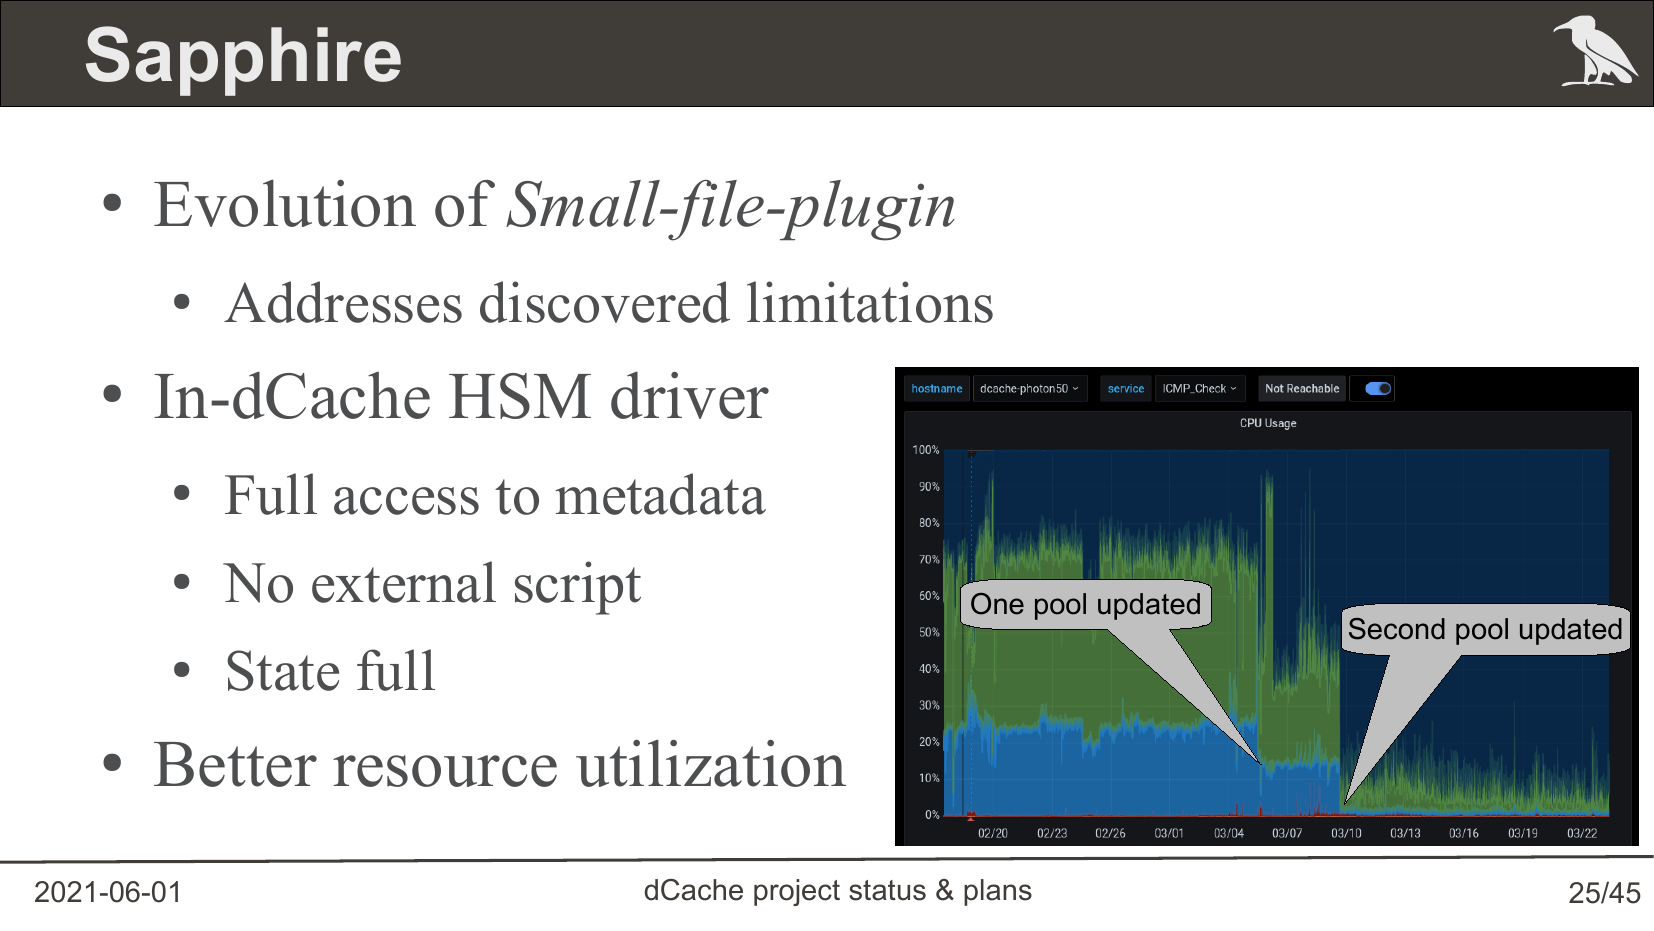

# Sapphire
Evolution of Small-file-plugin
Addresses discovered limitations
In-dCache HSM driver
Full access to metadata
No external script
State full
Better resource utilization
One pool updated
Second pool updated
dCache project status & plans
2021-06-01
25